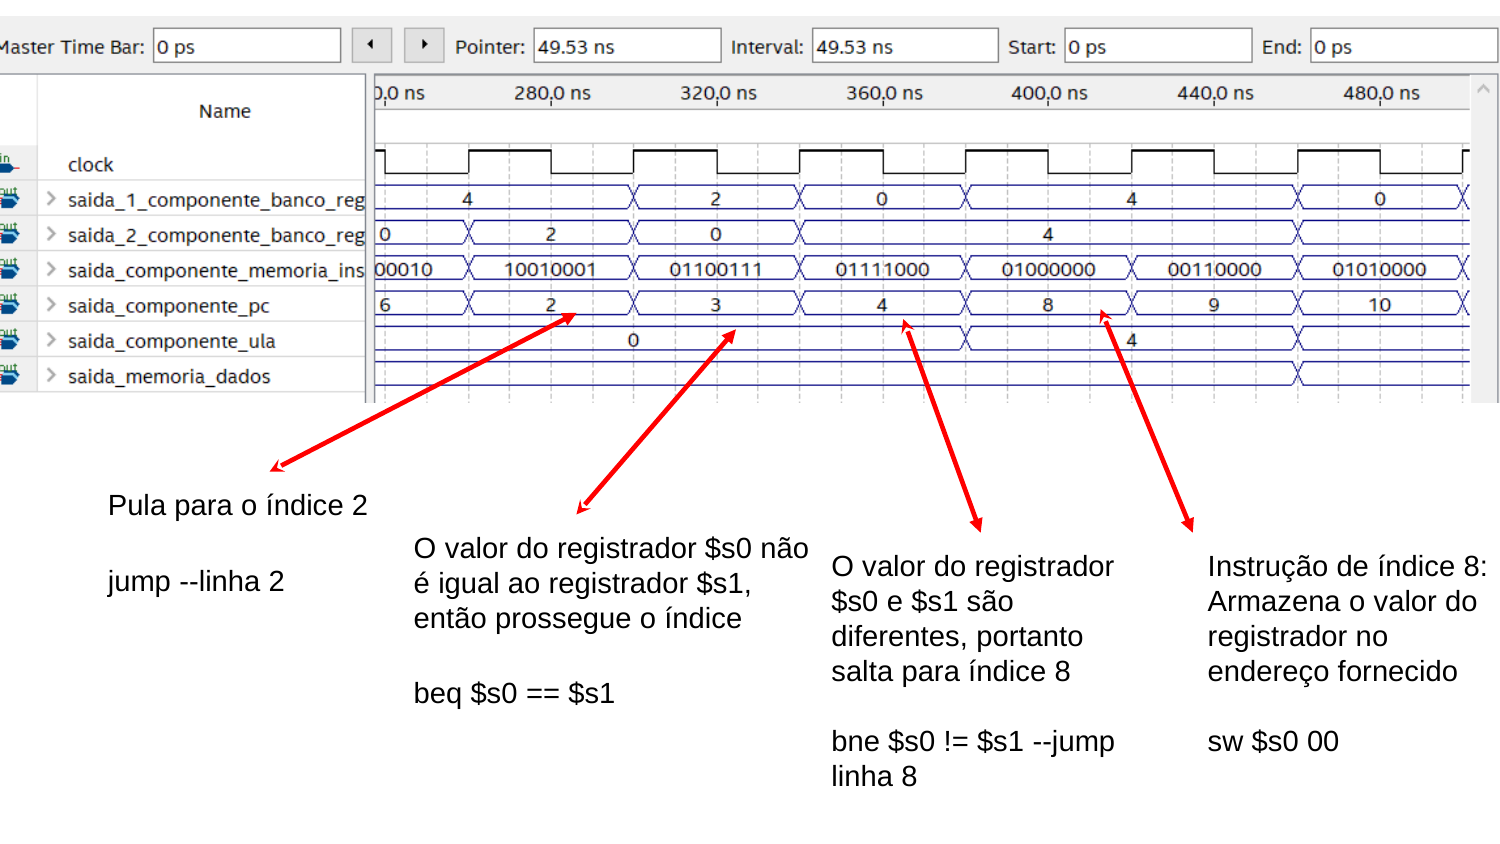

Pula para o índice 2
jump --linha 2
O valor do registrador $s0 não é igual ao registrador $s1, então prossegue o índice
beq $s0 == $s1
O valor do registrador $s0 e $s1 são diferentes, portanto salta para índice 8
bne $s0 != $s1 --jump linha 8
Instrução de índice 8:
Armazena o valor do registrador no endereço fornecido
sw $s0 00